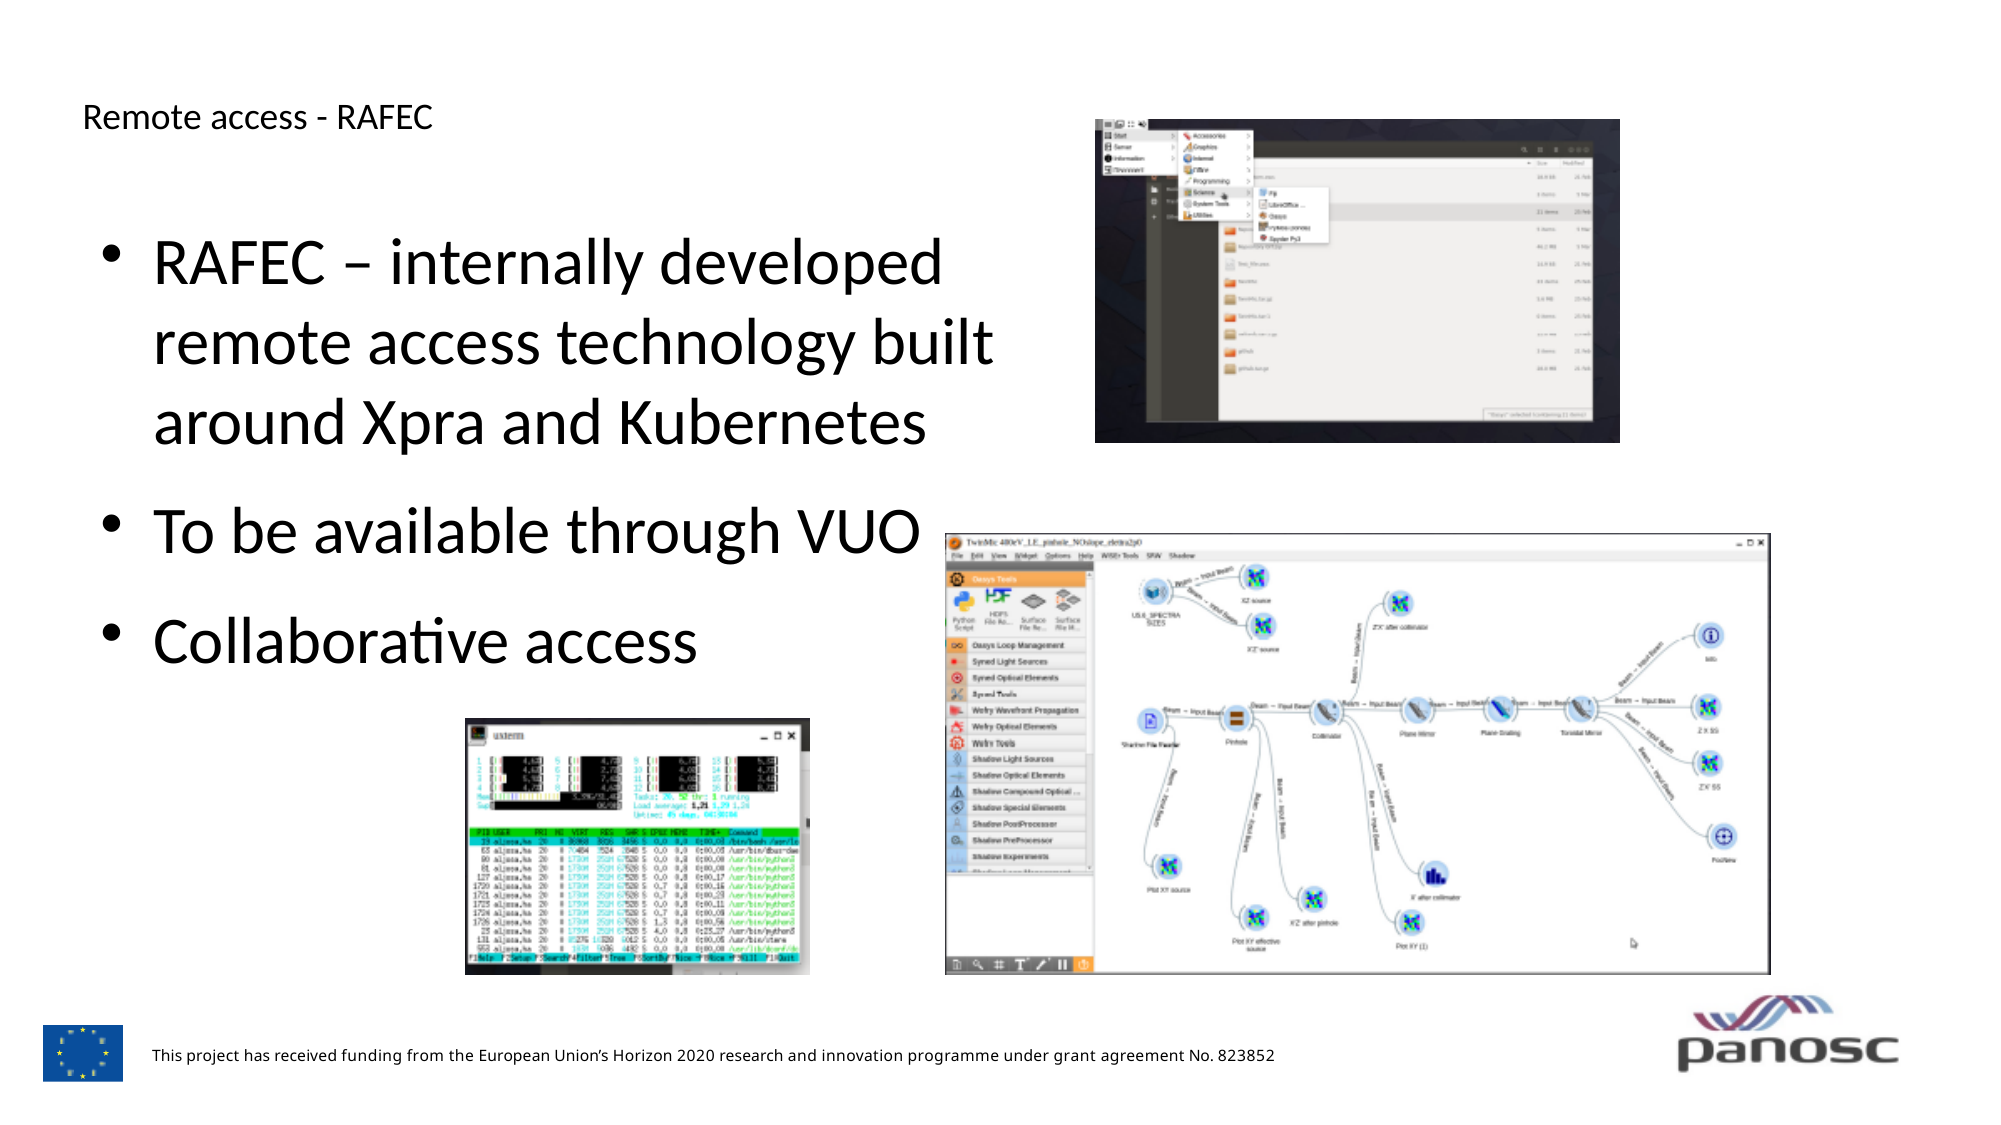

Remote access - RAFEC
RAFEC – internally developed remote access technology built around Xpra and Kubernetes
To be available through VUO
Collaborative access